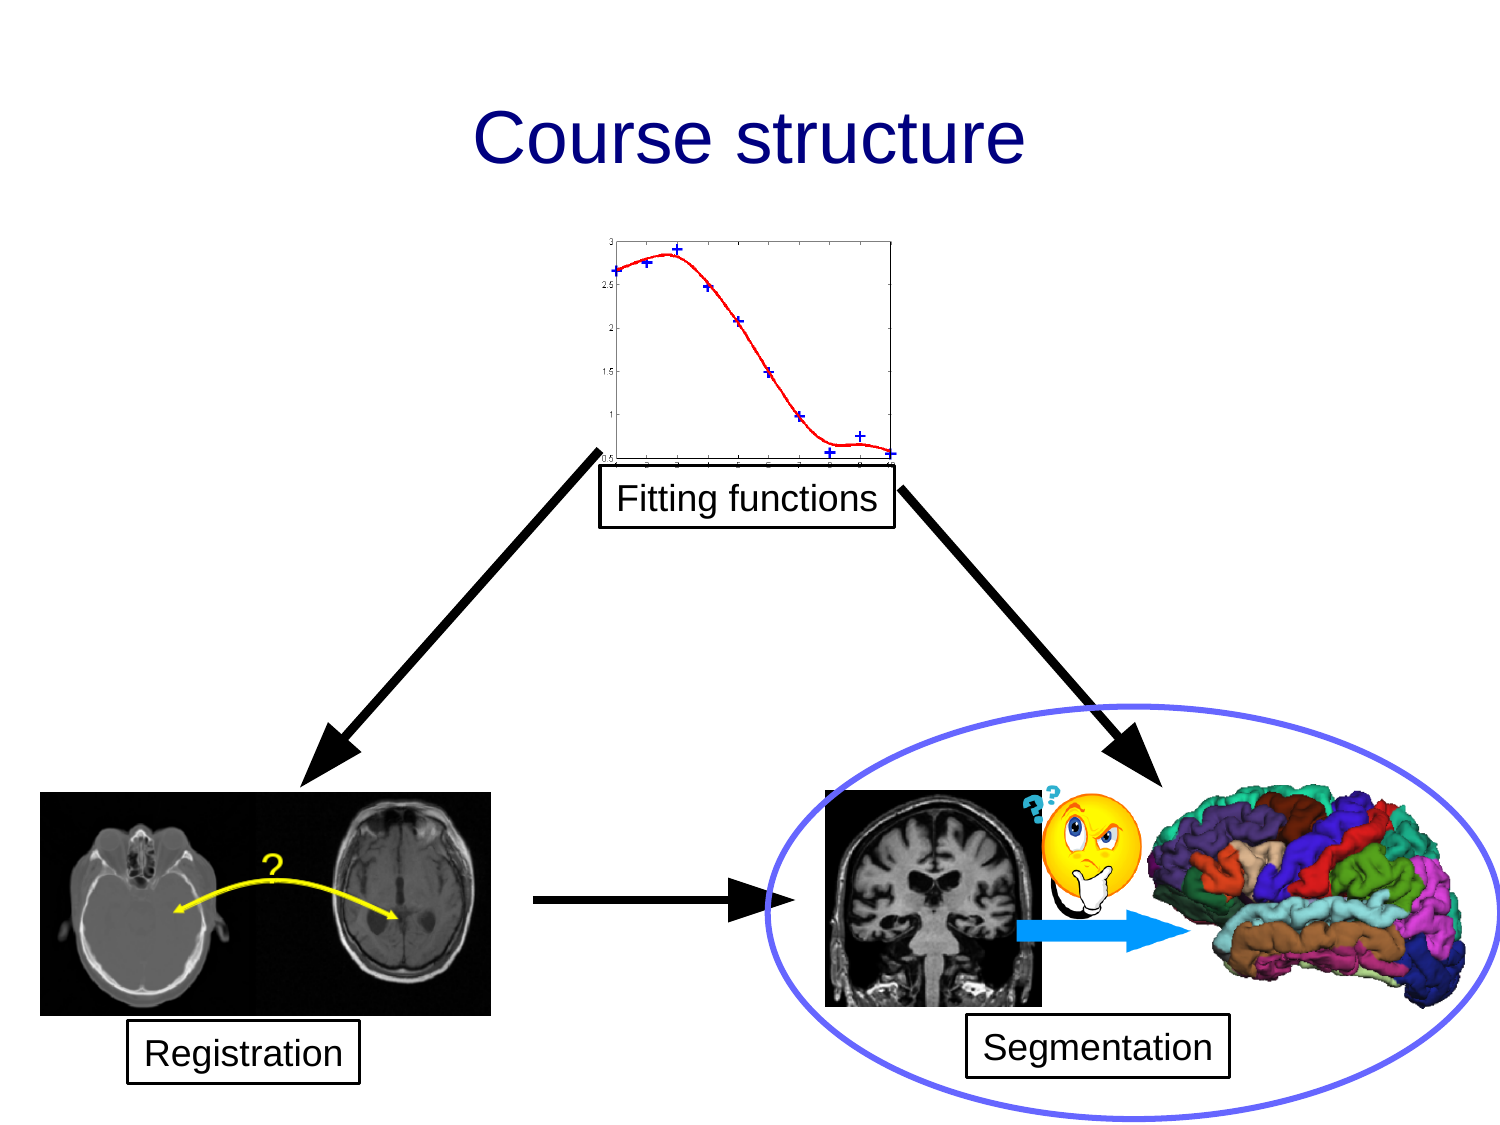

# Course structure
Fitting functions
Segmentation
Registration